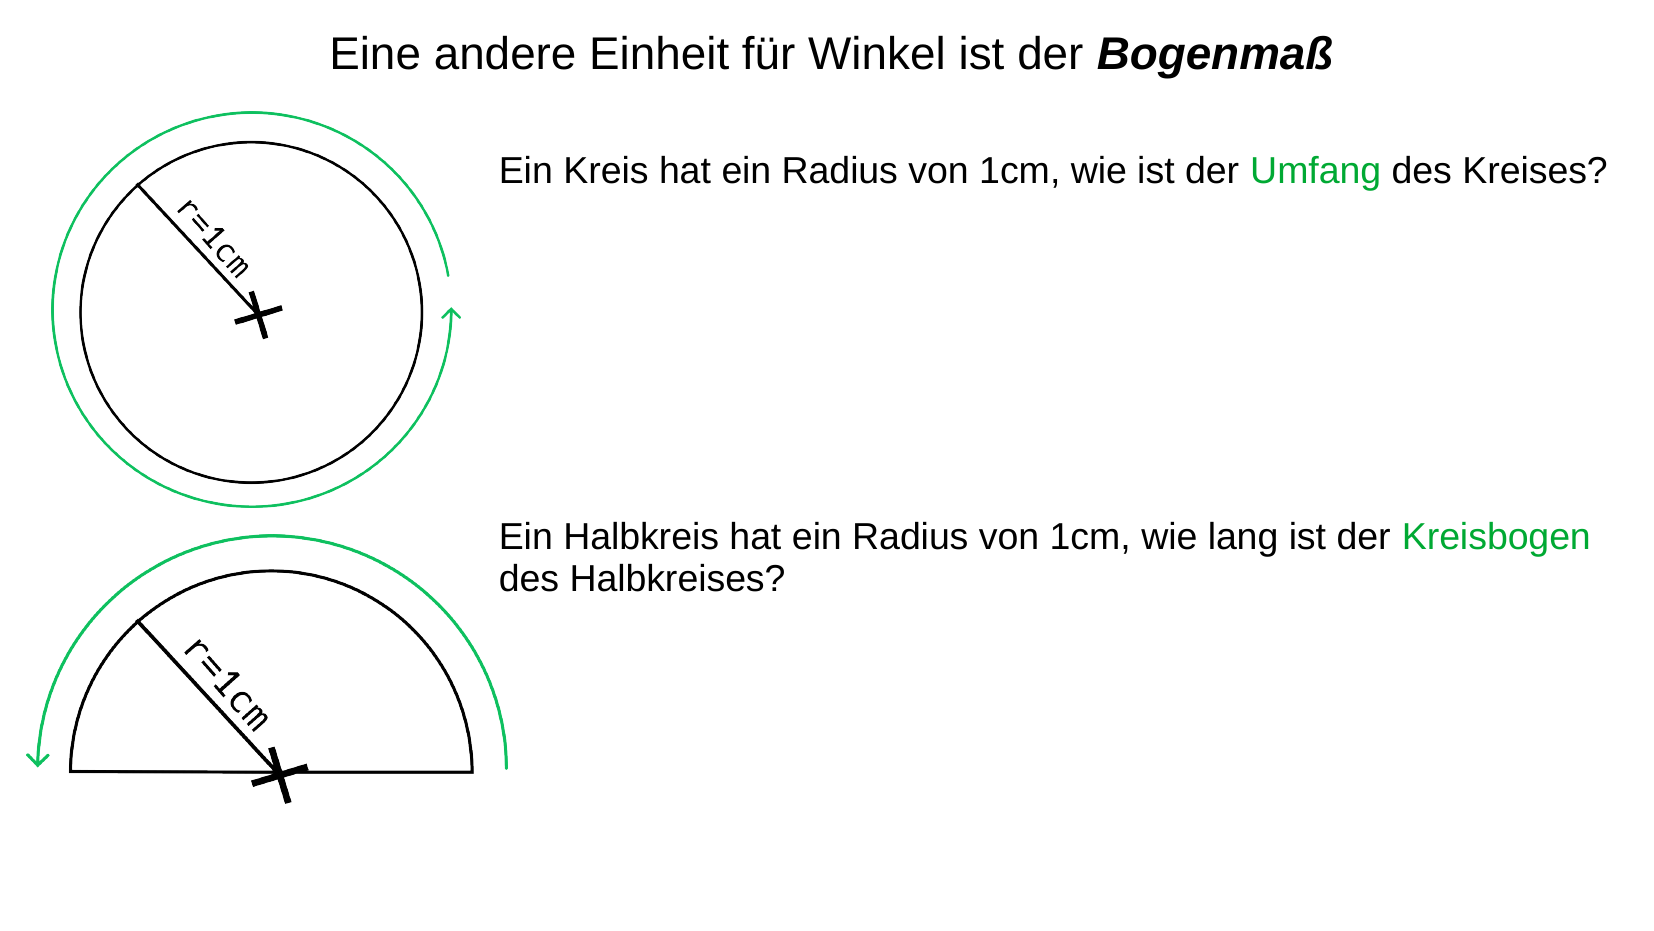

# Eine andere Einheit für Winkel ist der Bogenmaß
Ein Kreis hat ein Radius von 1cm, wie ist der Umfang des Kreises?
Ein Halbkreis hat ein Radius von 1cm, wie lang ist der Kreisbogen des Halbkreises?